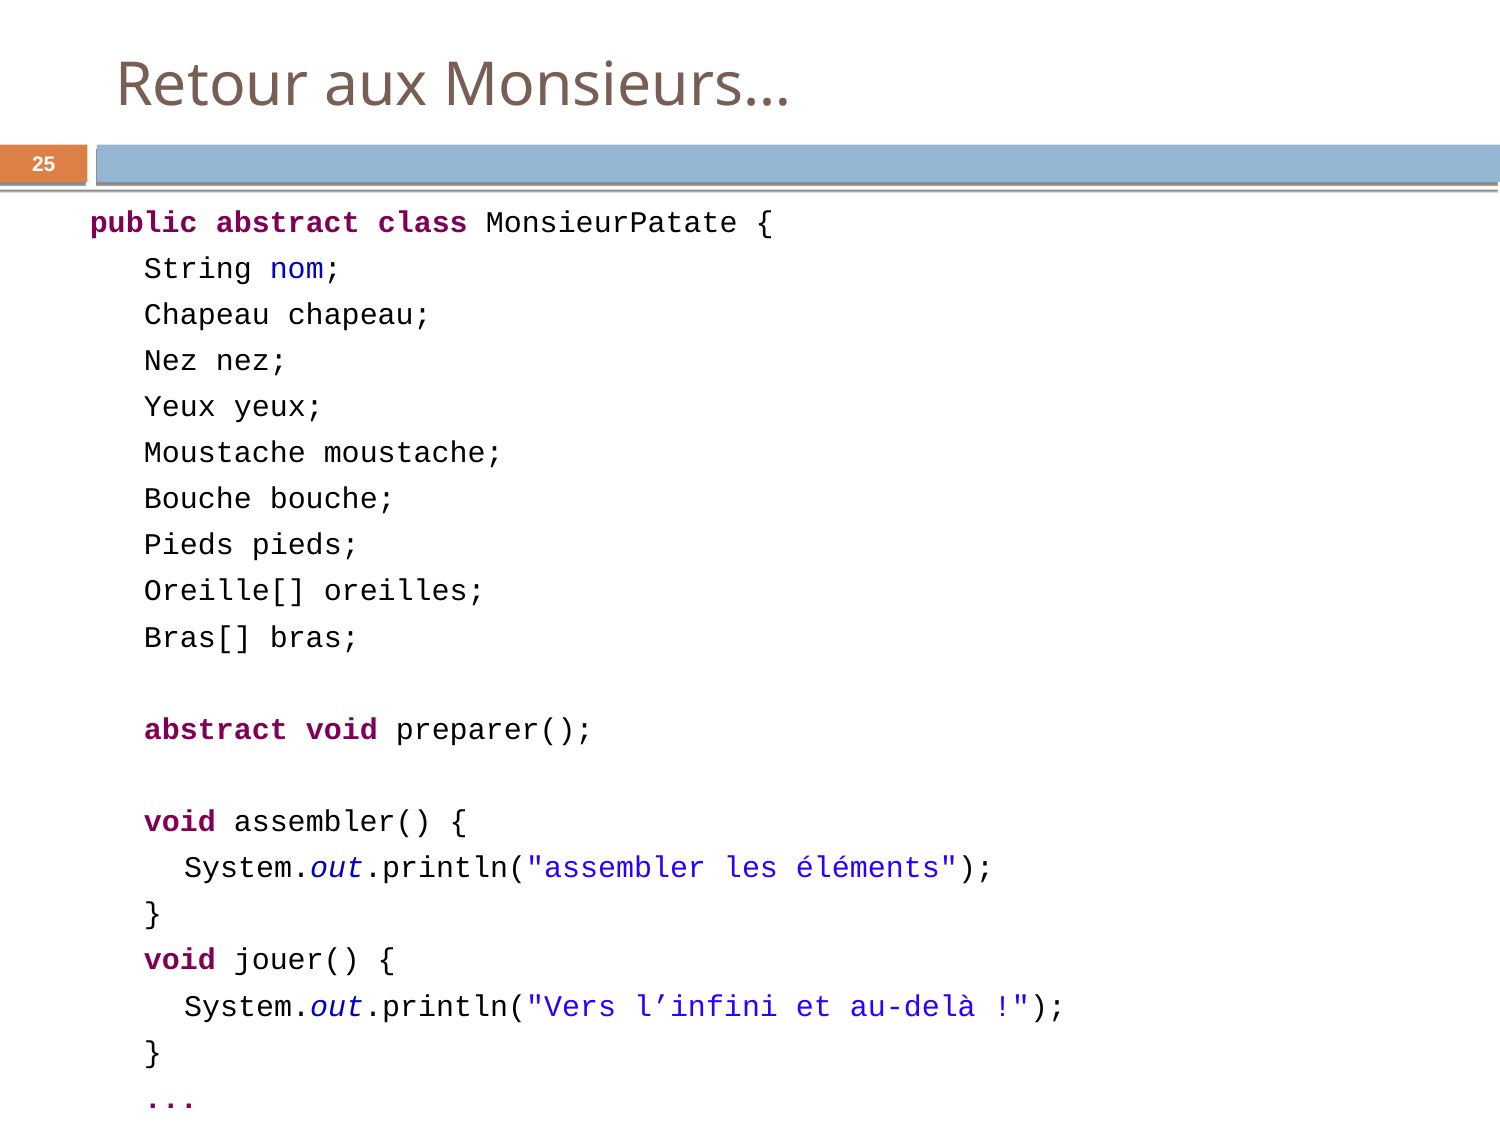

# Retour aux Monsieurs…
public abstract class MonsieurPatate {
String nom;
Chapeau chapeau;
Nez nez;
Yeux yeux;
Moustache moustache;
Bouche bouche;
Pieds pieds;
Oreille[] oreilles;
Bras[] bras;
abstract void preparer();
void assembler() {
	System.out.println("assembler les éléments");
}
void jouer() {
	System.out.println("Vers l’infini et au-delà !");
}
...